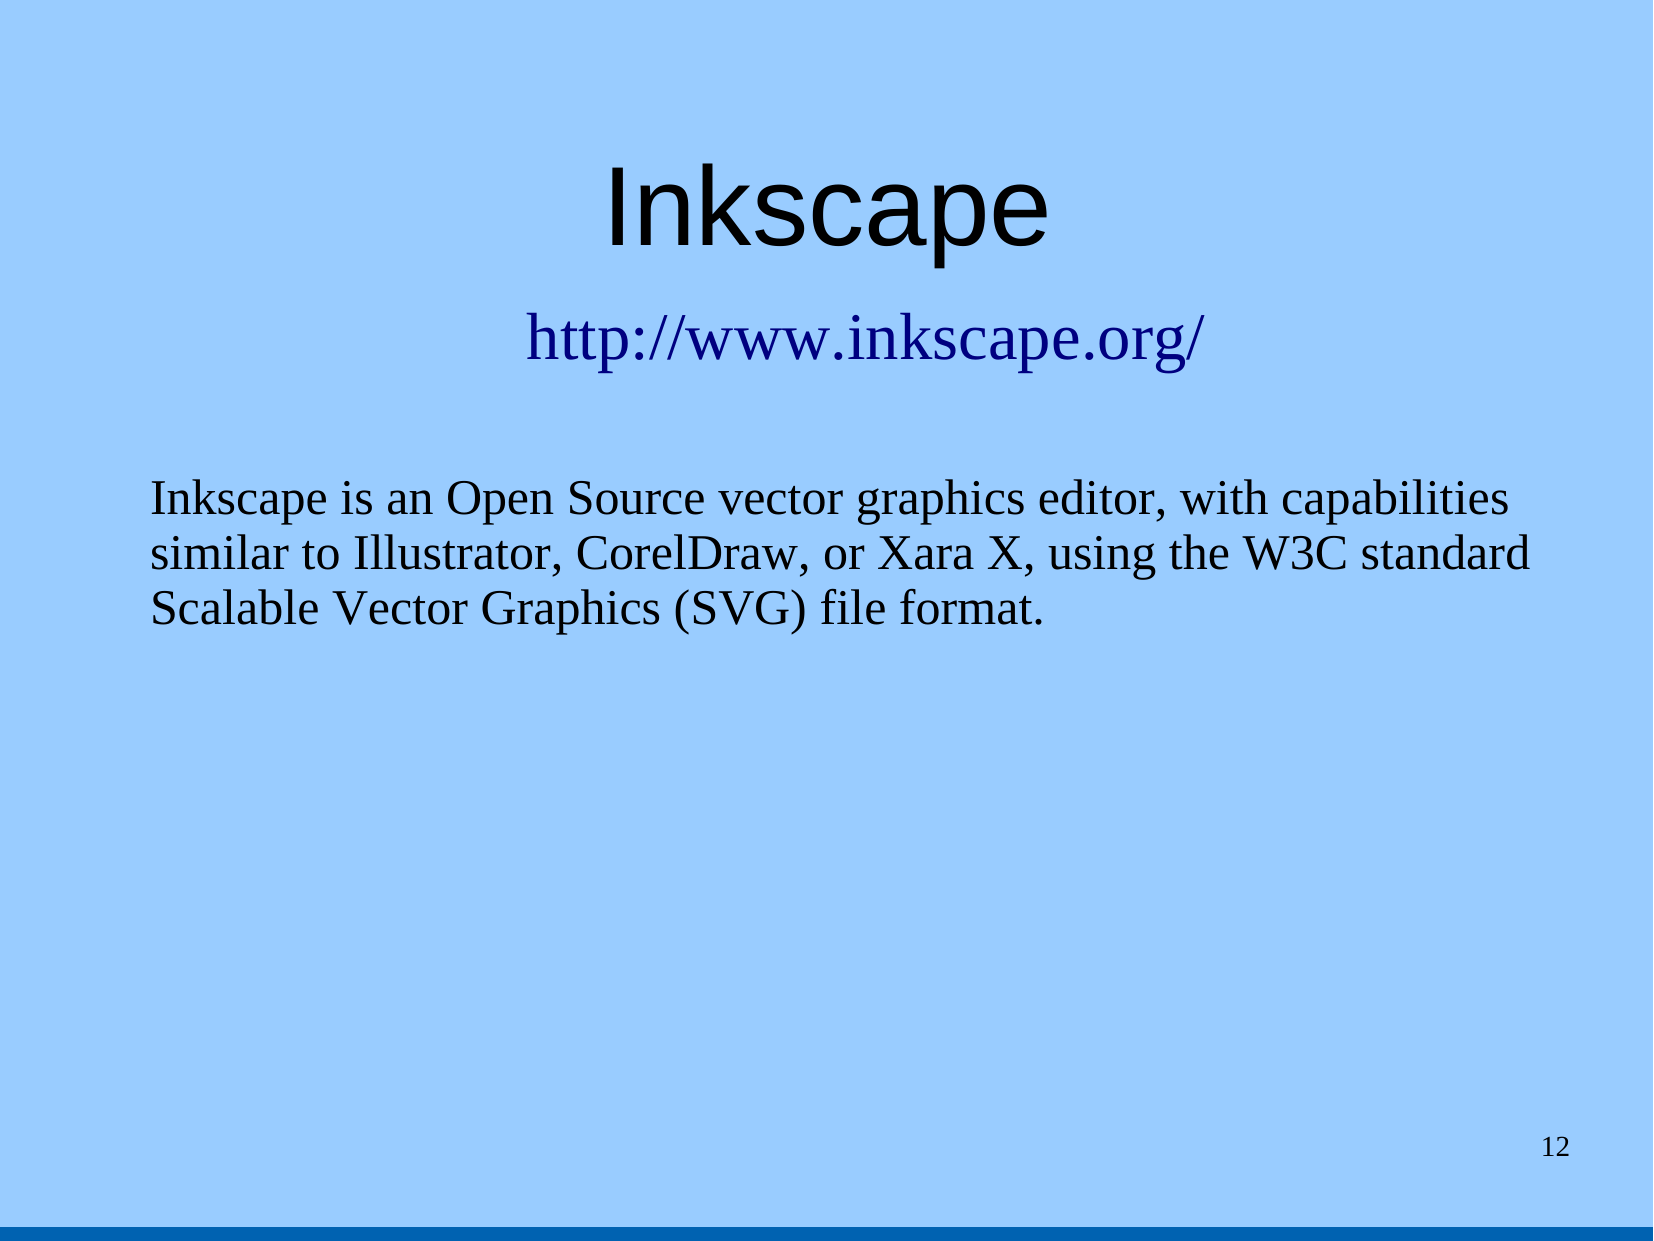

# Inkscape
http://www.inkscape.org/
Inkscape is an Open Source vector graphics editor, with capabilities similar to Illustrator, CorelDraw, or Xara X, using the W3C standard Scalable Vector Graphics (SVG) file format.
12